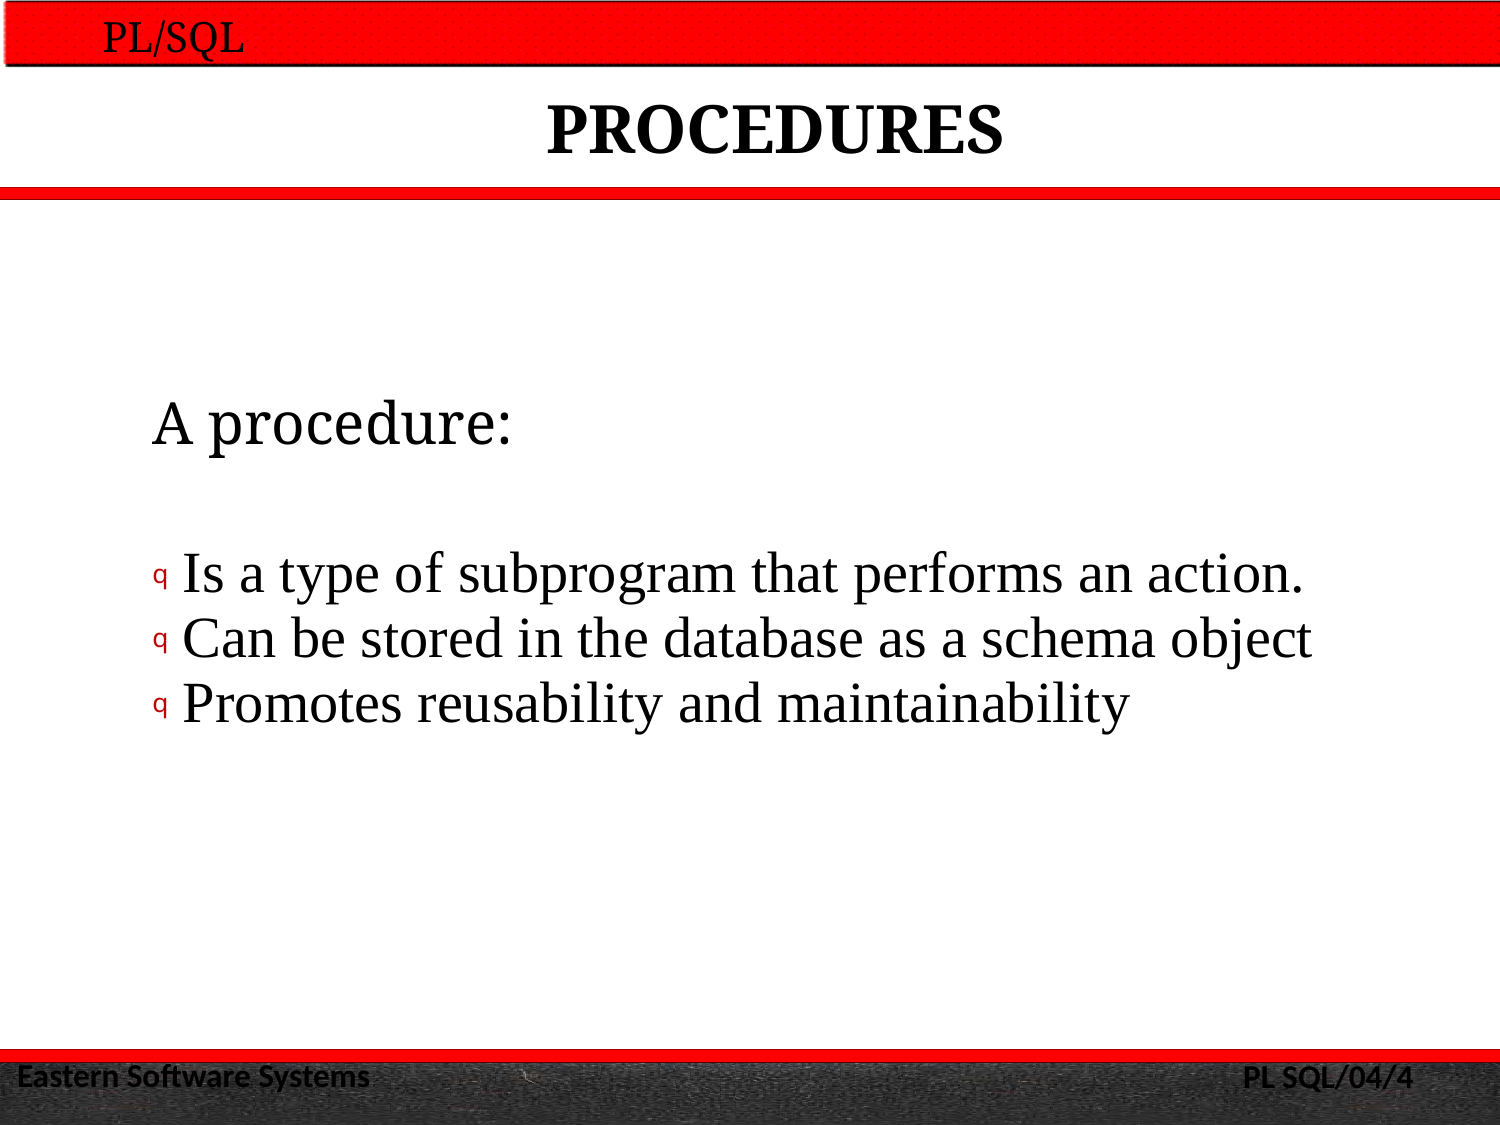

PL/SQL
 PROCEDURES
A procedure:
 Is a type of subprogram that performs an action.
 Can be stored in the database as a schema object
 Promotes reusability and maintainability
Eastern Software Systems
				 PL SQL/04/4